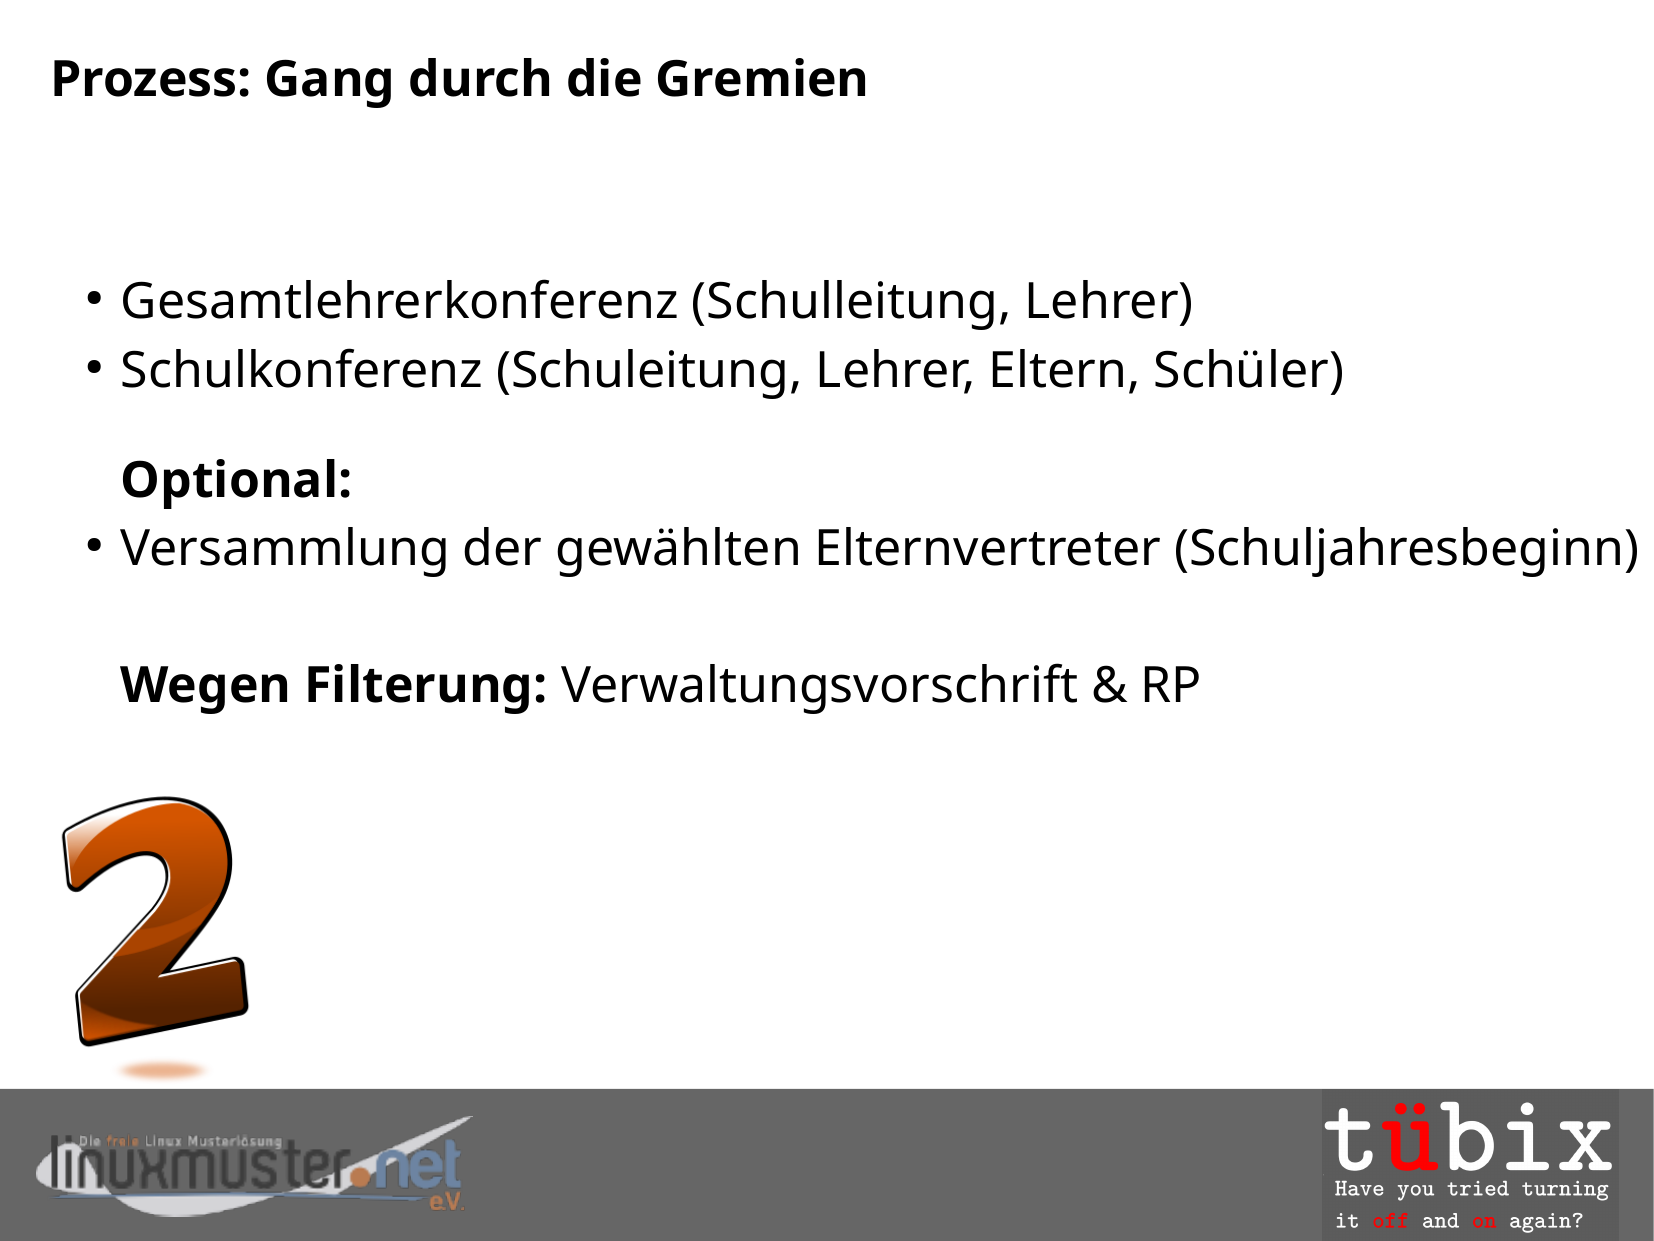

Prozess: Gang durch die Gremien
Gesamtlehrerkonferenz (Schulleitung, Lehrer)
Schulkonferenz (Schuleitung, Lehrer, Eltern, Schüler)
Optional:
Versammlung der gewählten Elternvertreter (Schuljahresbeginn)
Wegen Filterung: Verwaltungsvorschrift & RP